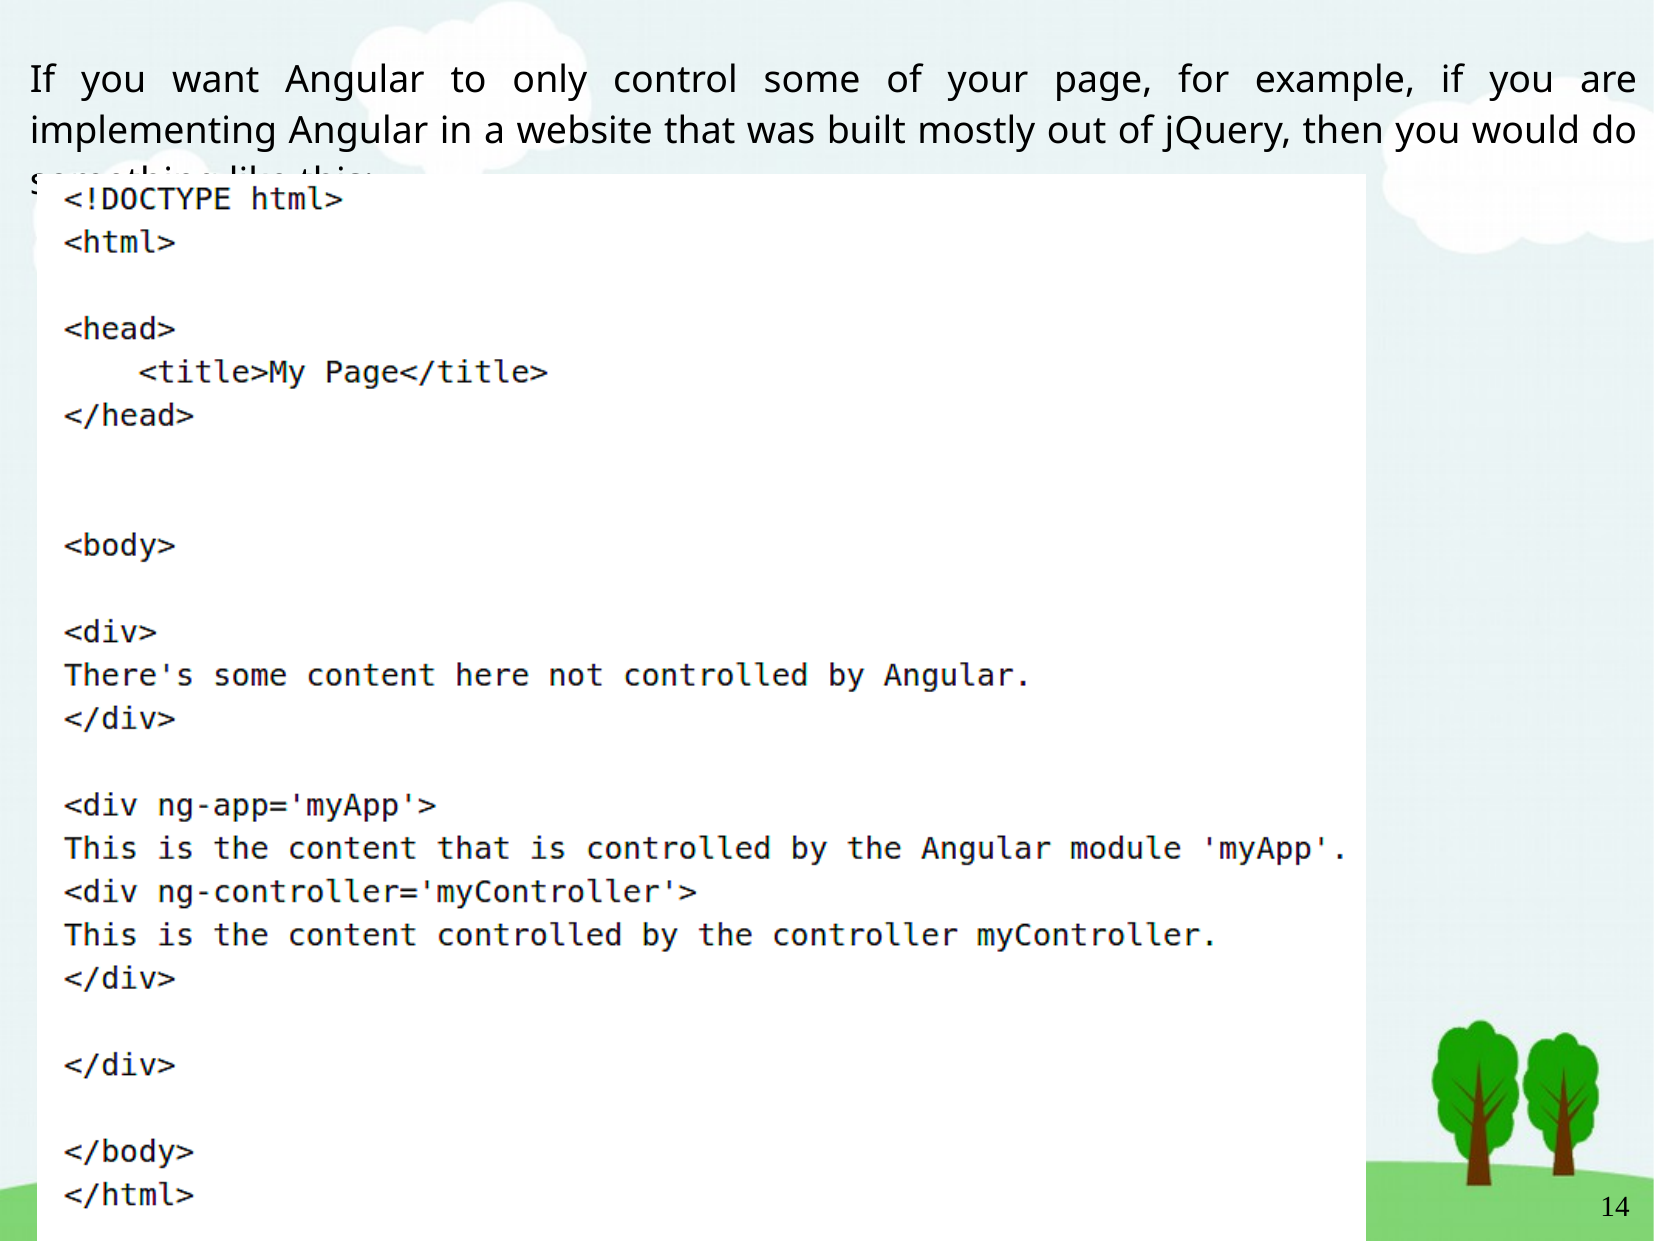

If you want Angular to only control some of your page, for example, if you are implementing Angular in a website that was built mostly out of jQuery, then you would do something like this:
14